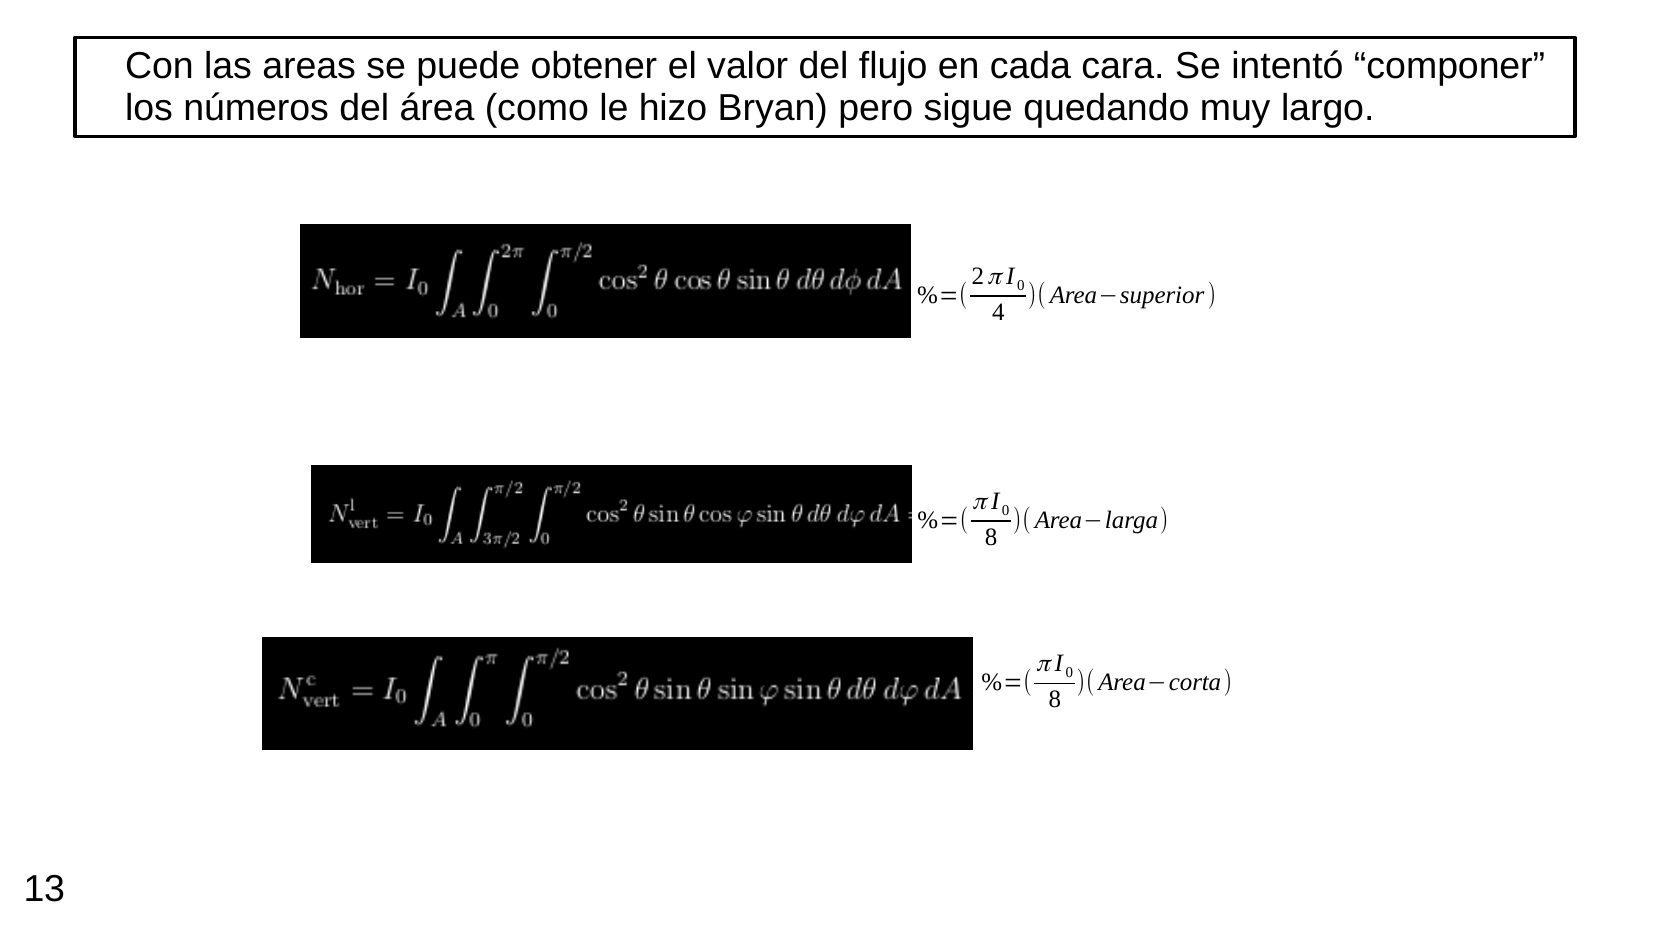

Con las areas se puede obtener el valor del flujo en cada cara. Se intentó “componer” los números del área (como le hizo Bryan) pero sigue quedando muy largo.